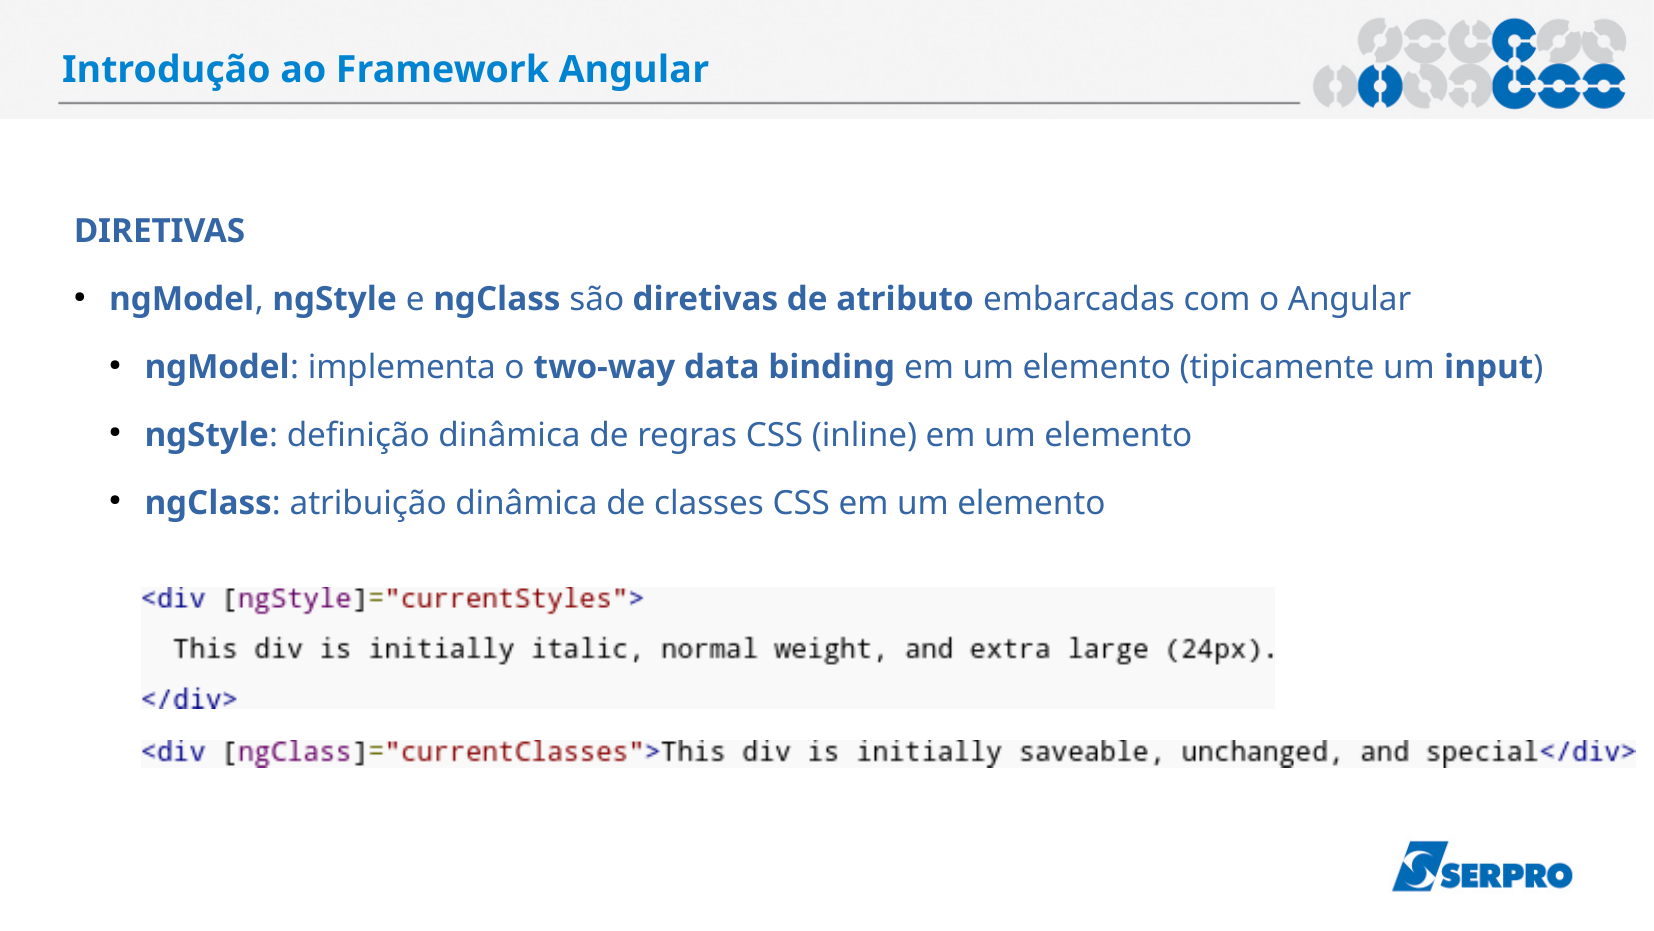

Introdução ao Framework Angular
DIRETIVAS
ngModel, ngStyle e ngClass são diretivas de atributo embarcadas com o Angular
ngModel: implementa o two-way data binding em um elemento (tipicamente um input)
ngStyle: definição dinâmica de regras CSS (inline) em um elemento
ngClass: atribuição dinâmica de classes CSS em um elemento